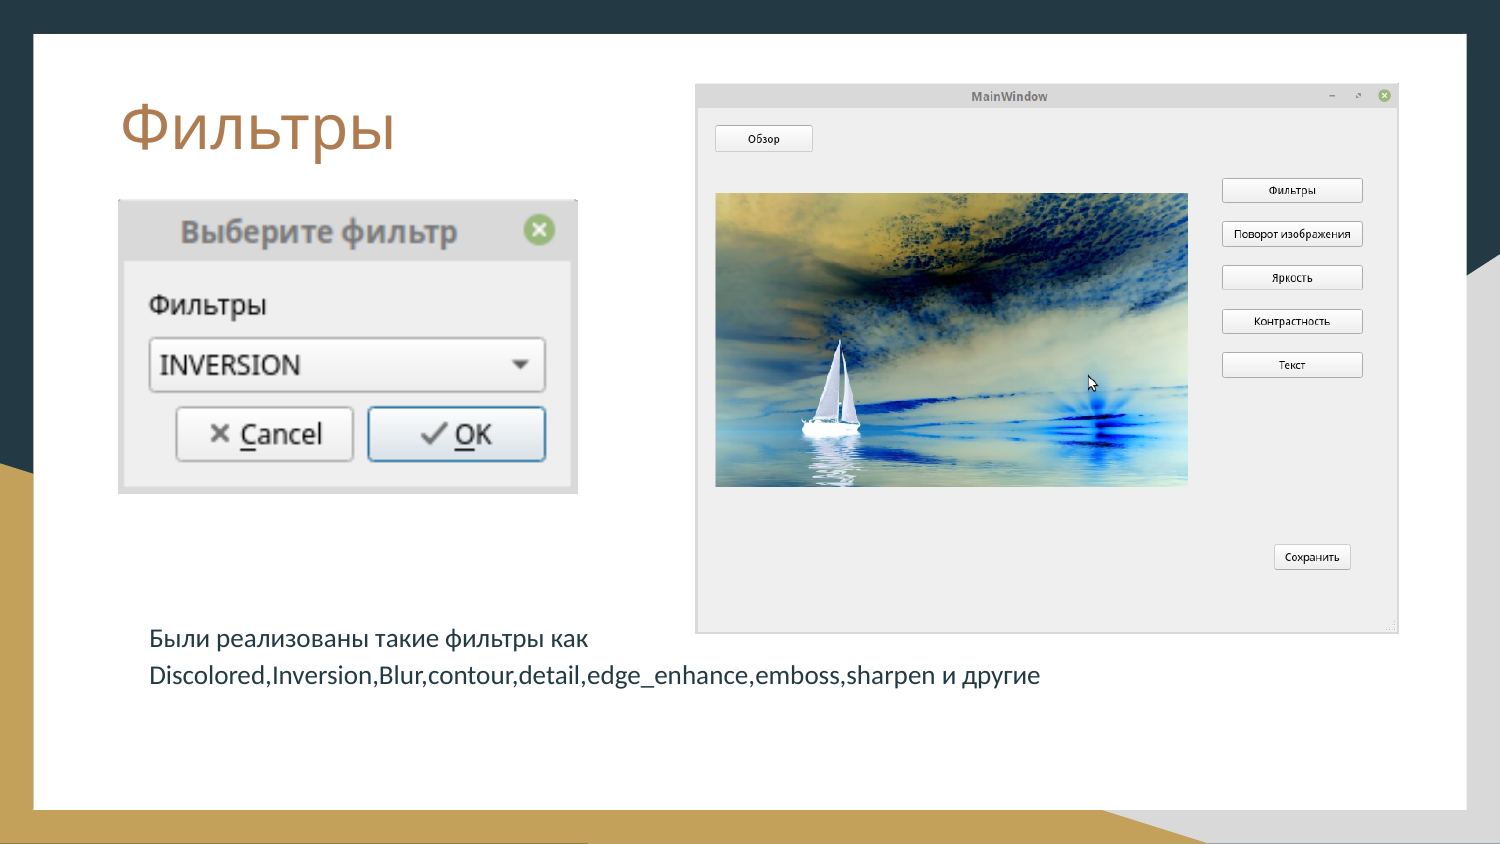

# Фильтры
Были реализованы такие фильтры как Discolored,Inversion,Blur,contour,detail,edge_enhance,emboss,sharpen и другие